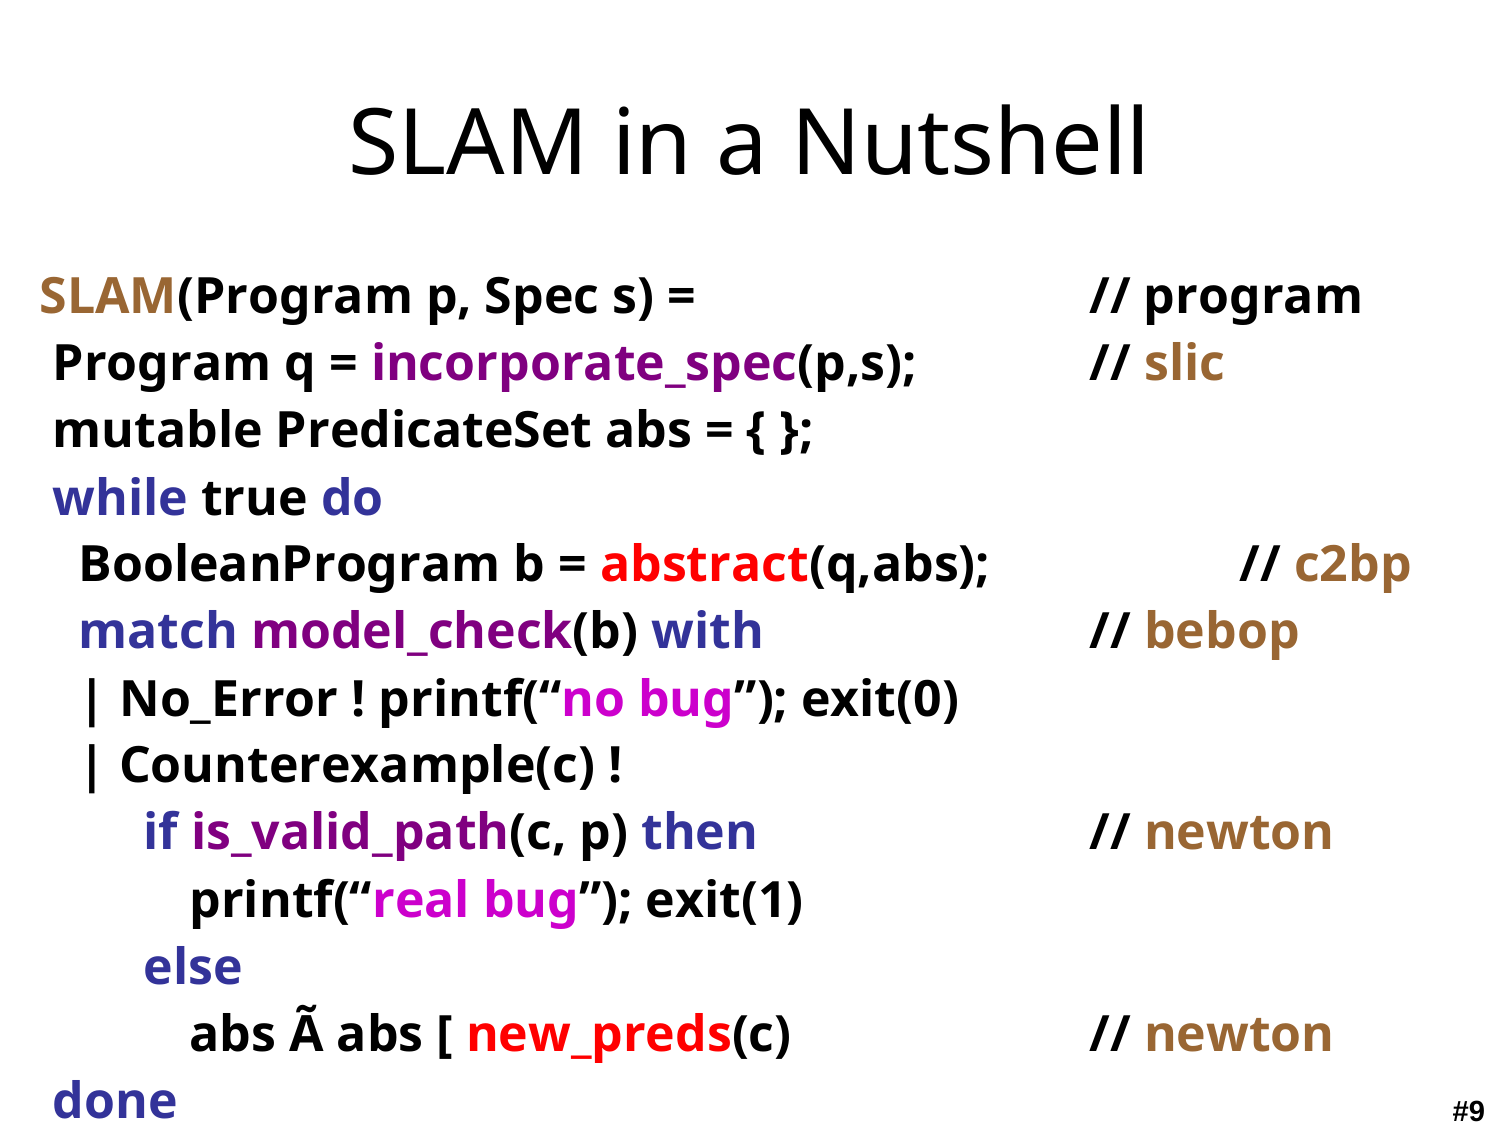

# SLAM in a Nutshell
SLAM(Program p, Spec s) = 			// program
 Program q = incorporate_spec(p,s);		// slic
 mutable PredicateSet abs = { };
 while true do
 BooleanProgram b = abstract(q,abs);		// c2bp
 match model_check(b) with			// bebop
 | No_Error ! printf(“no bug”); exit(0)
 | Counterexample(c) !
 if is_valid_path(c, p) then			// newton
		printf(“real bug”); exit(1)
 else
		abs Ã abs [ new_preds(c) 		// newton
 done
9